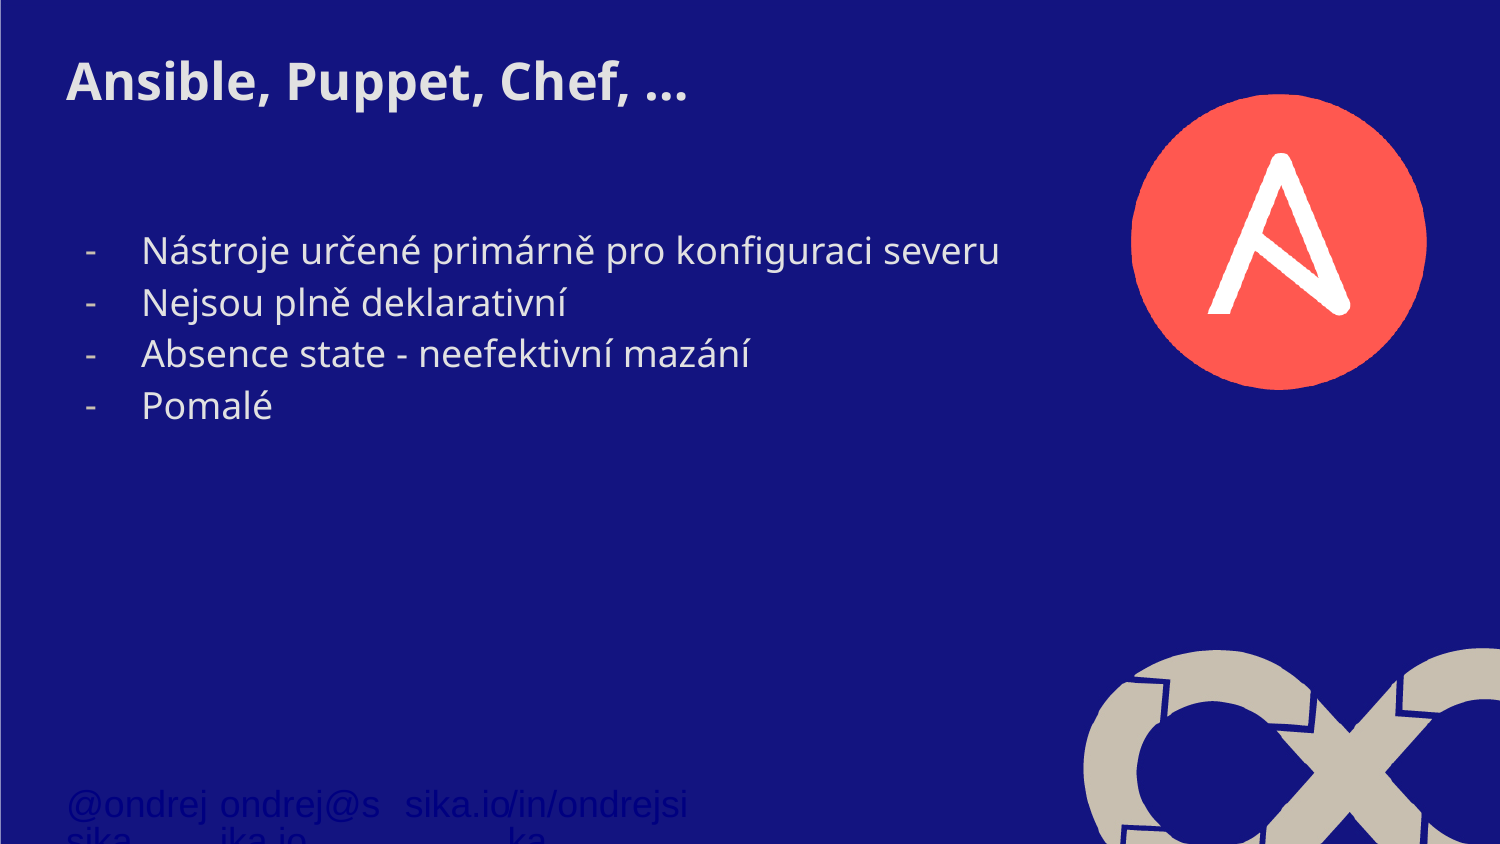

# Ansible, Puppet, Chef, …
Nástroje určené primárně pro konfiguraci severu
Nejsou plně deklarativní
Absence state - neefektivní mazání
Pomalé